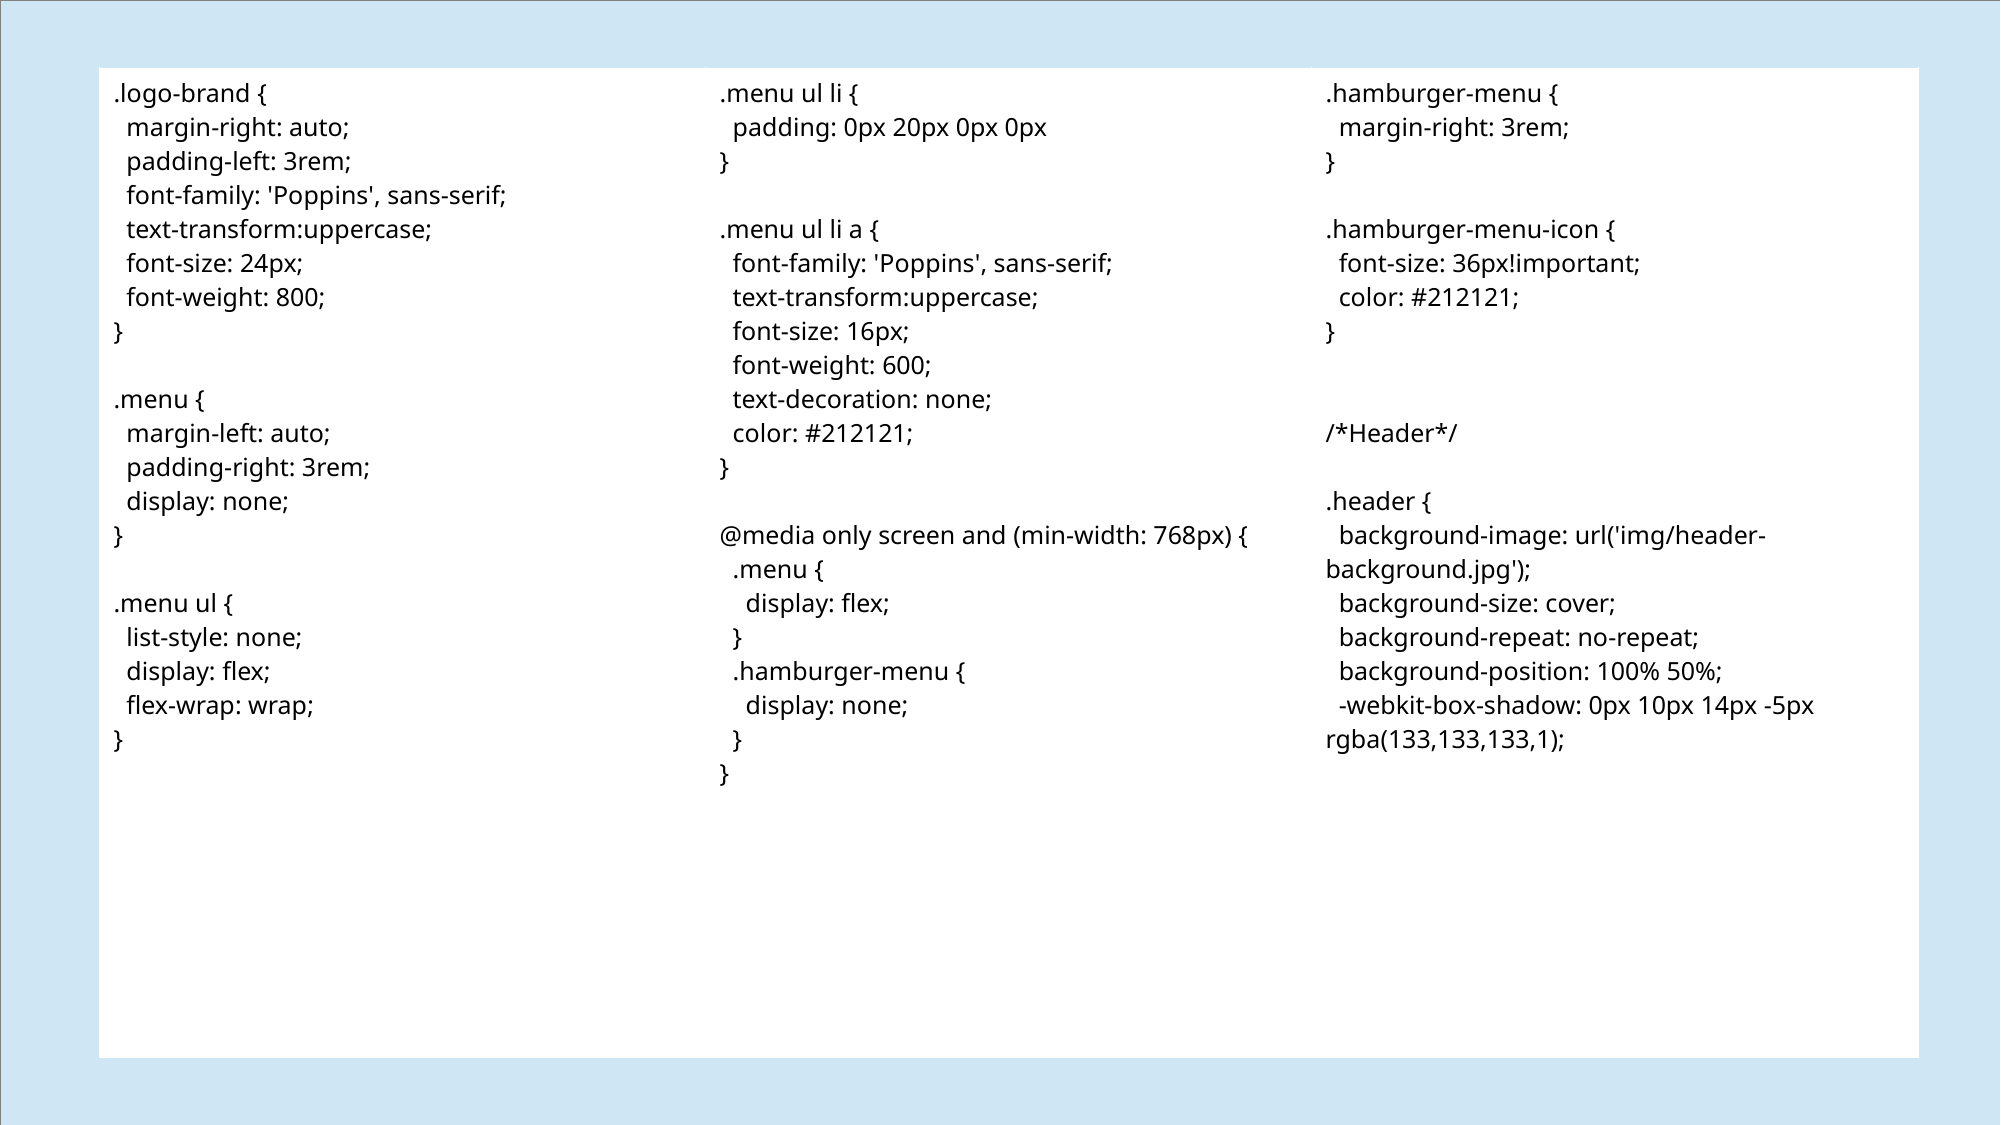

| .logo-brand { margin-right: auto; padding-left: 3rem; font-family: 'Poppins', sans-serif; text-transform:uppercase; font-size: 24px; font-weight: 800; } .menu { margin-left: auto; padding-right: 3rem; display: none; } .menu ul { list-style: none; display: flex; flex-wrap: wrap; } | .menu ul li { padding: 0px 20px 0px 0px } .menu ul li a { font-family: 'Poppins', sans-serif; text-transform:uppercase; font-size: 16px; font-weight: 600; text-decoration: none; color: #212121; } @media only screen and (min-width: 768px) { .menu { display: flex; } .hamburger-menu { display: none; } } | .hamburger-menu { margin-right: 3rem; } .hamburger-menu-icon { font-size: 36px!important; color: #212121; } /\*Header\*/ .header { background-image: url('img/header-background.jpg'); background-size: cover; background-repeat: no-repeat; background-position: 100% 50%; -webkit-box-shadow: 0px 10px 14px -5px rgba(133,133,133,1); |
| --- | --- | --- |